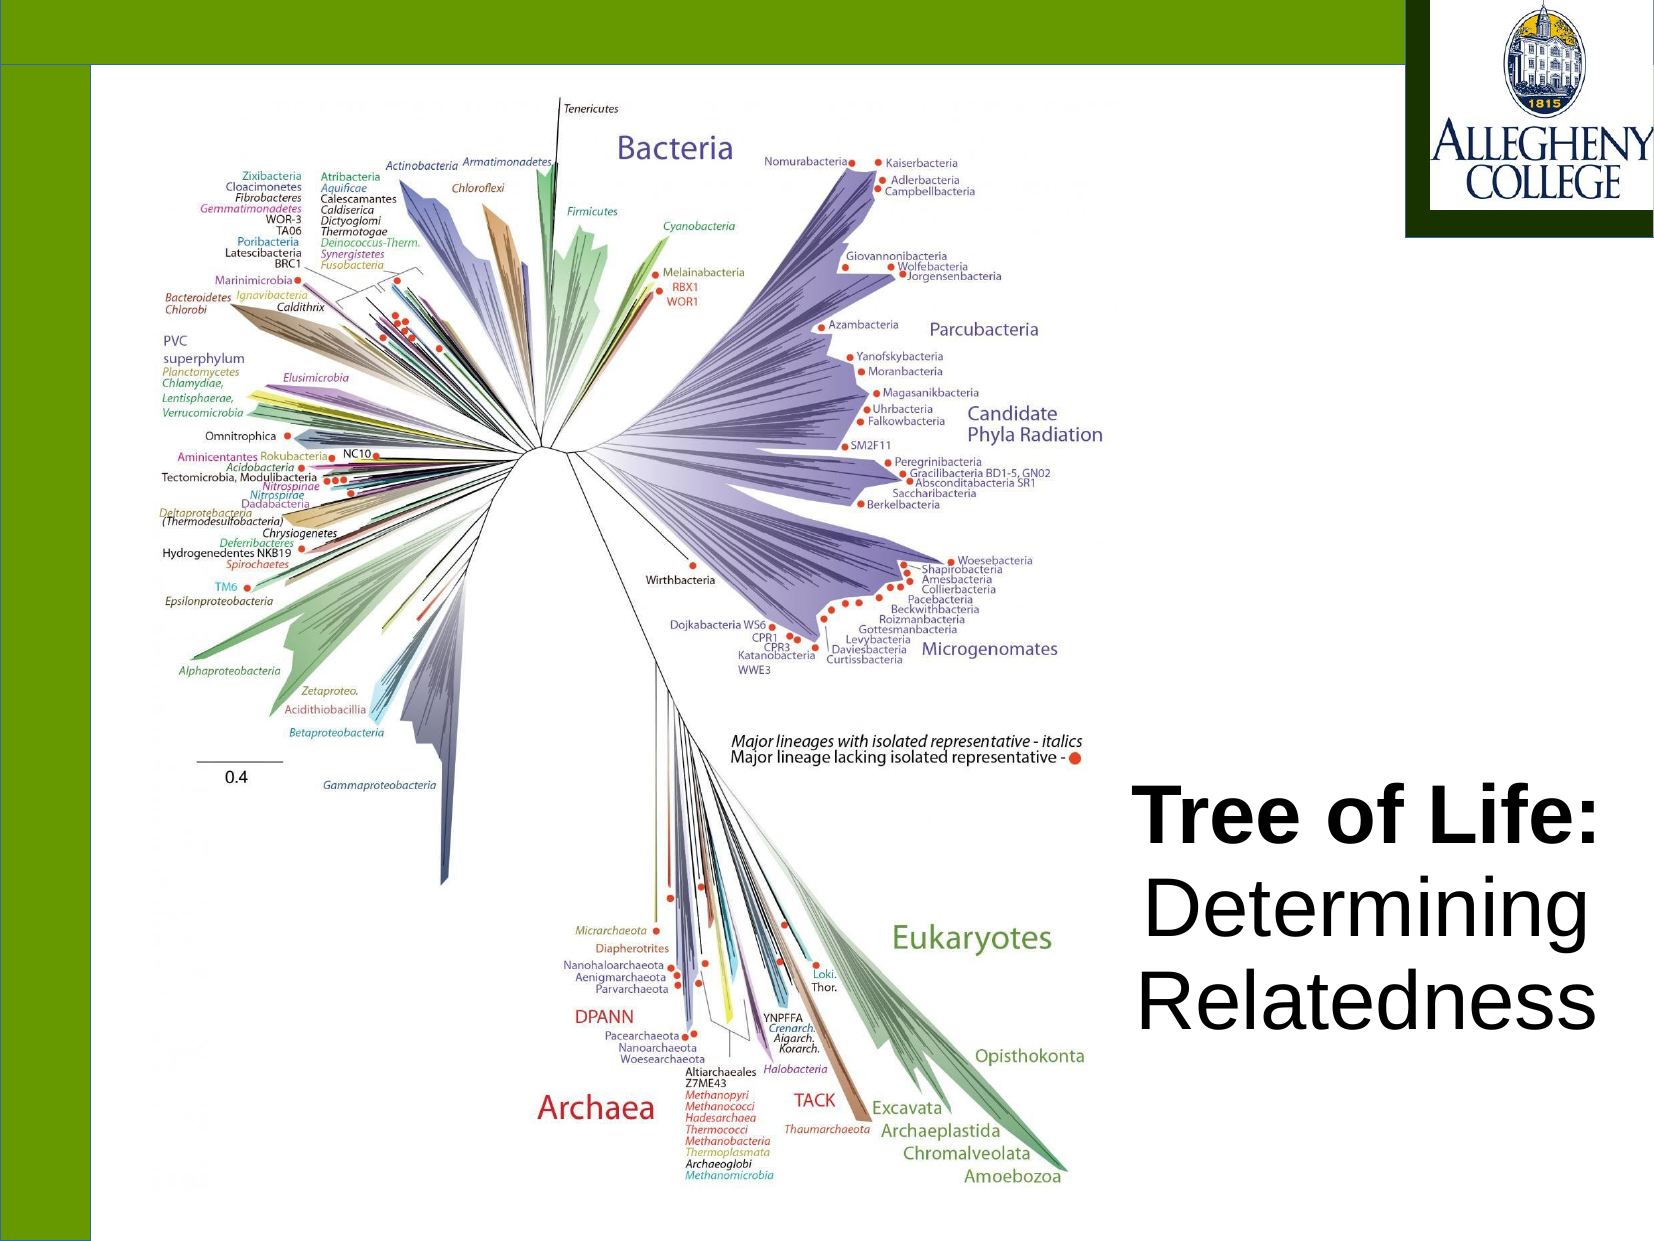

# Tree of Life: Determining Relatedness
https://www.nytimes.com/2016/04/12/science/scientists-unveil-new-tree-of-life.html